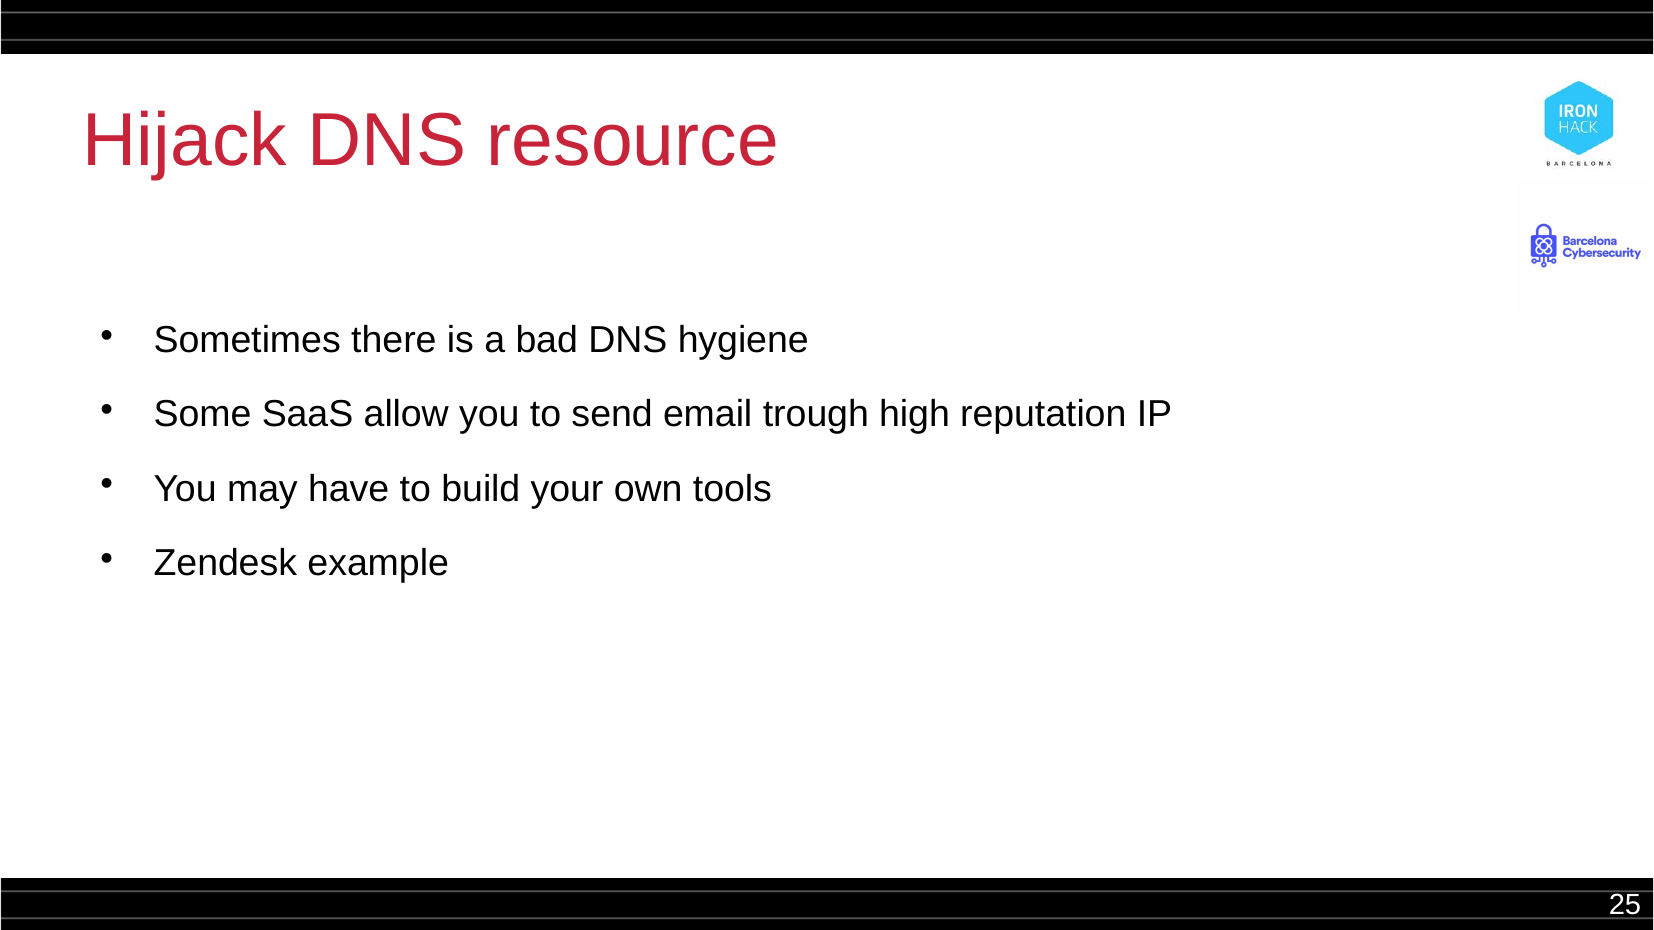

Hijack DNS resource
Sometimes there is a bad DNS hygiene
Some SaaS allow you to send email trough high reputation IP
You may have to build your own tools
Zendesk example